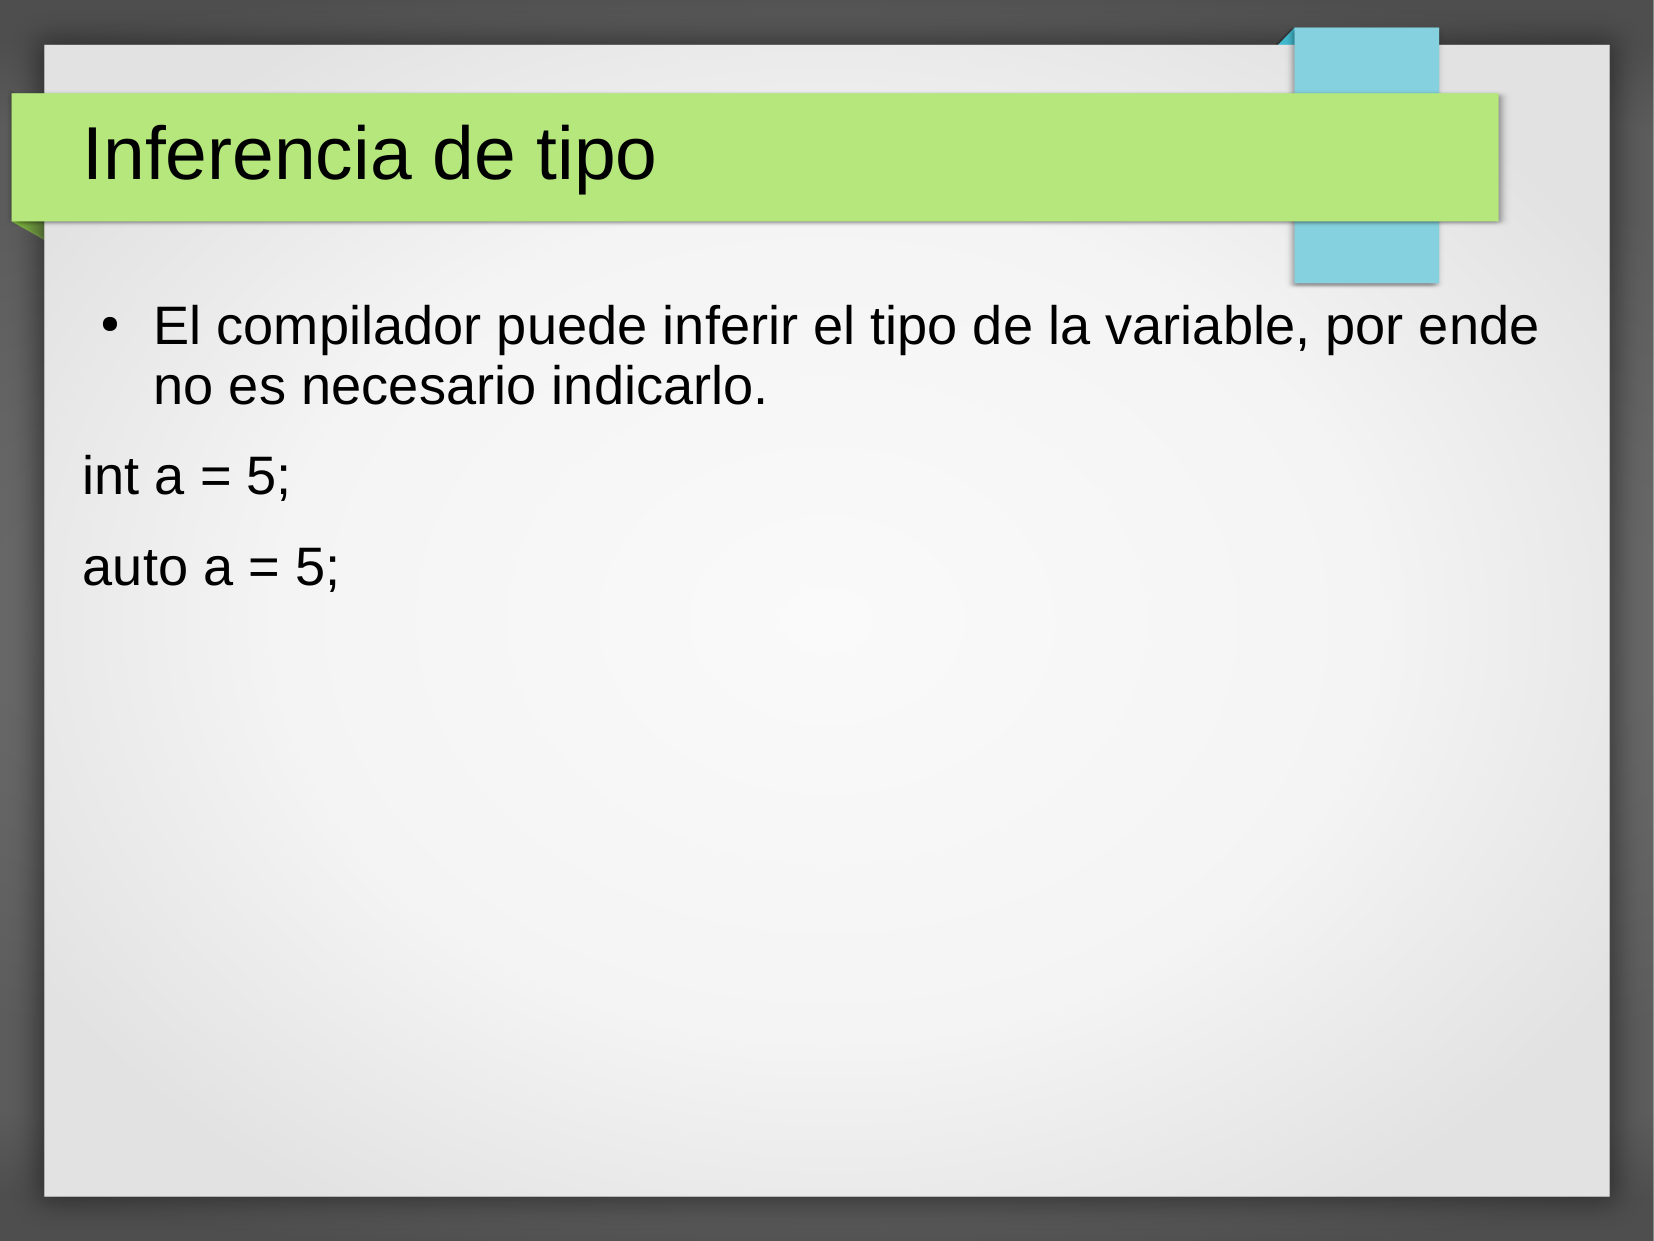

# Inferencia de tipo
El compilador puede inferir el tipo de la variable, por ende no es necesario indicarlo.
int a = 5;
auto a = 5;